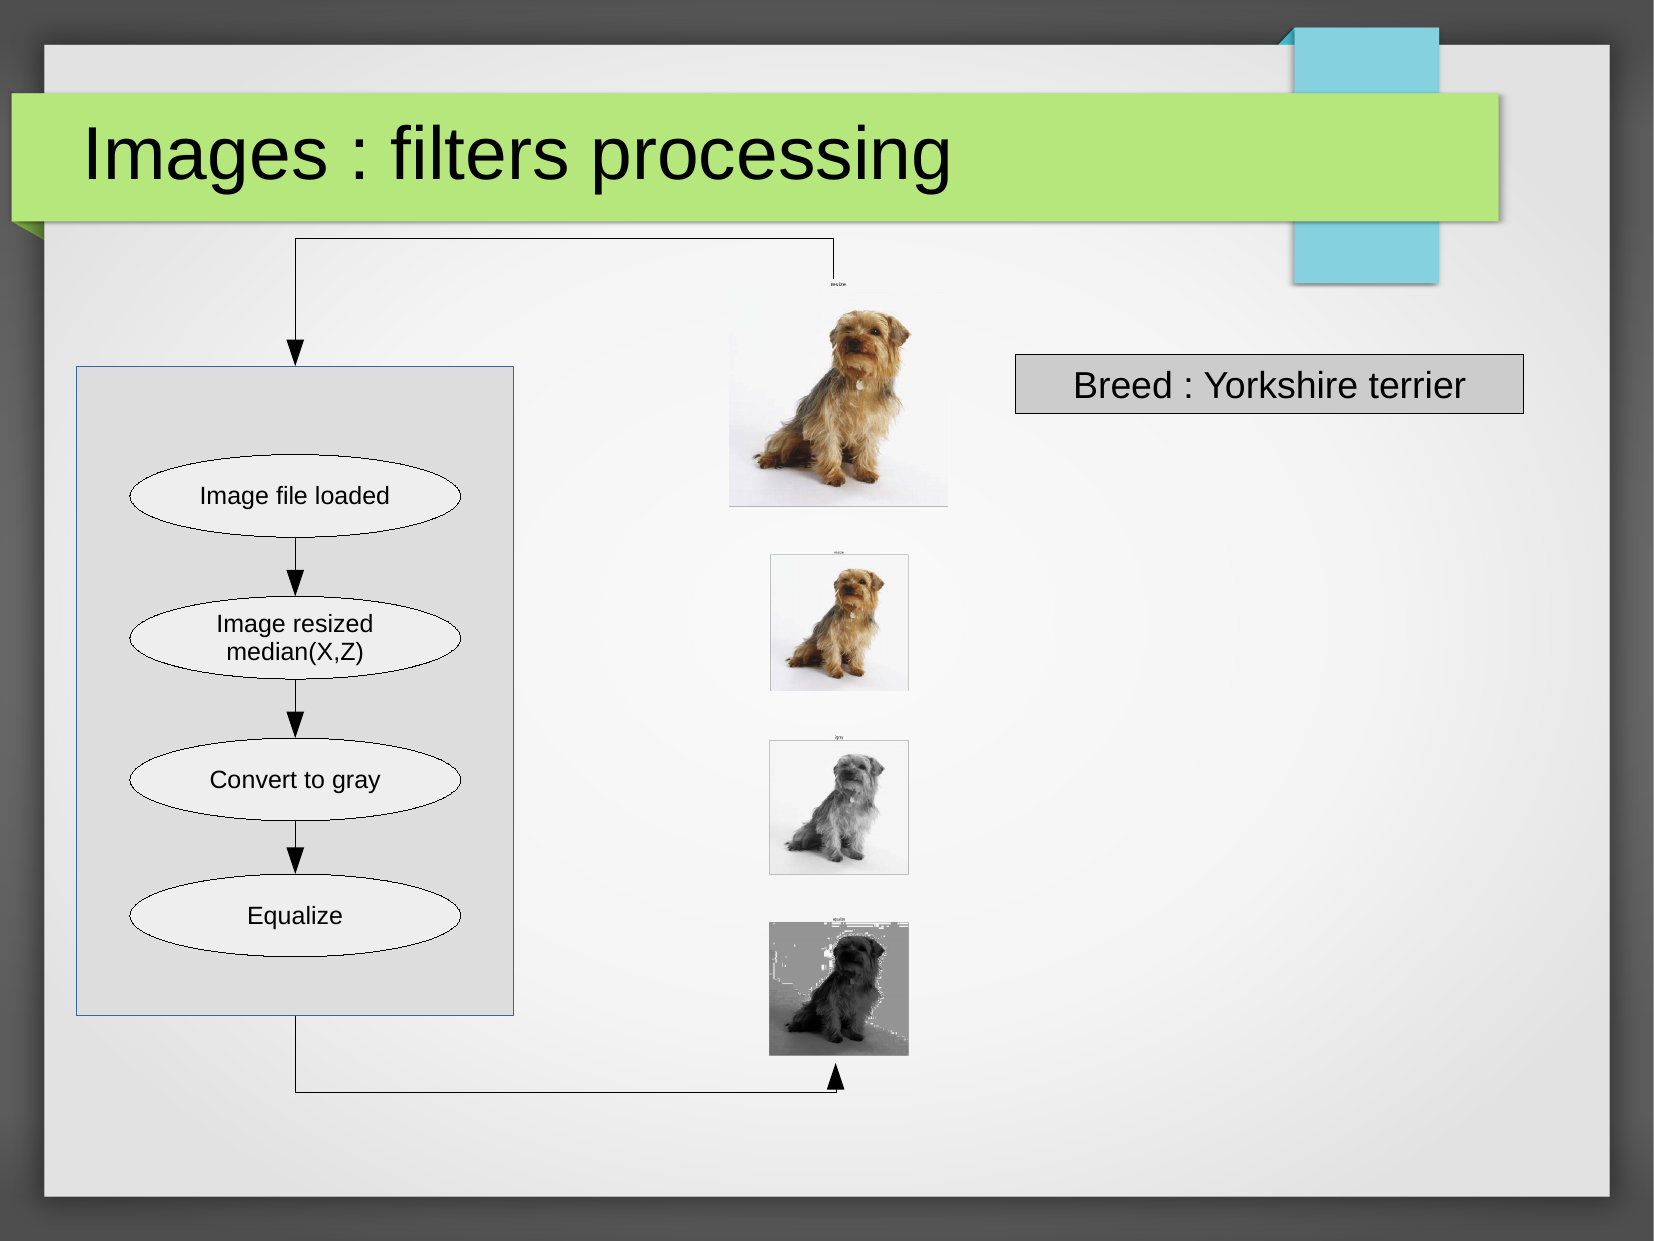

# Images : filters processing
Breed : Yorkshire terrier
Image file loaded
Image resized
median(X,Z)
Convert to gray
Equalize